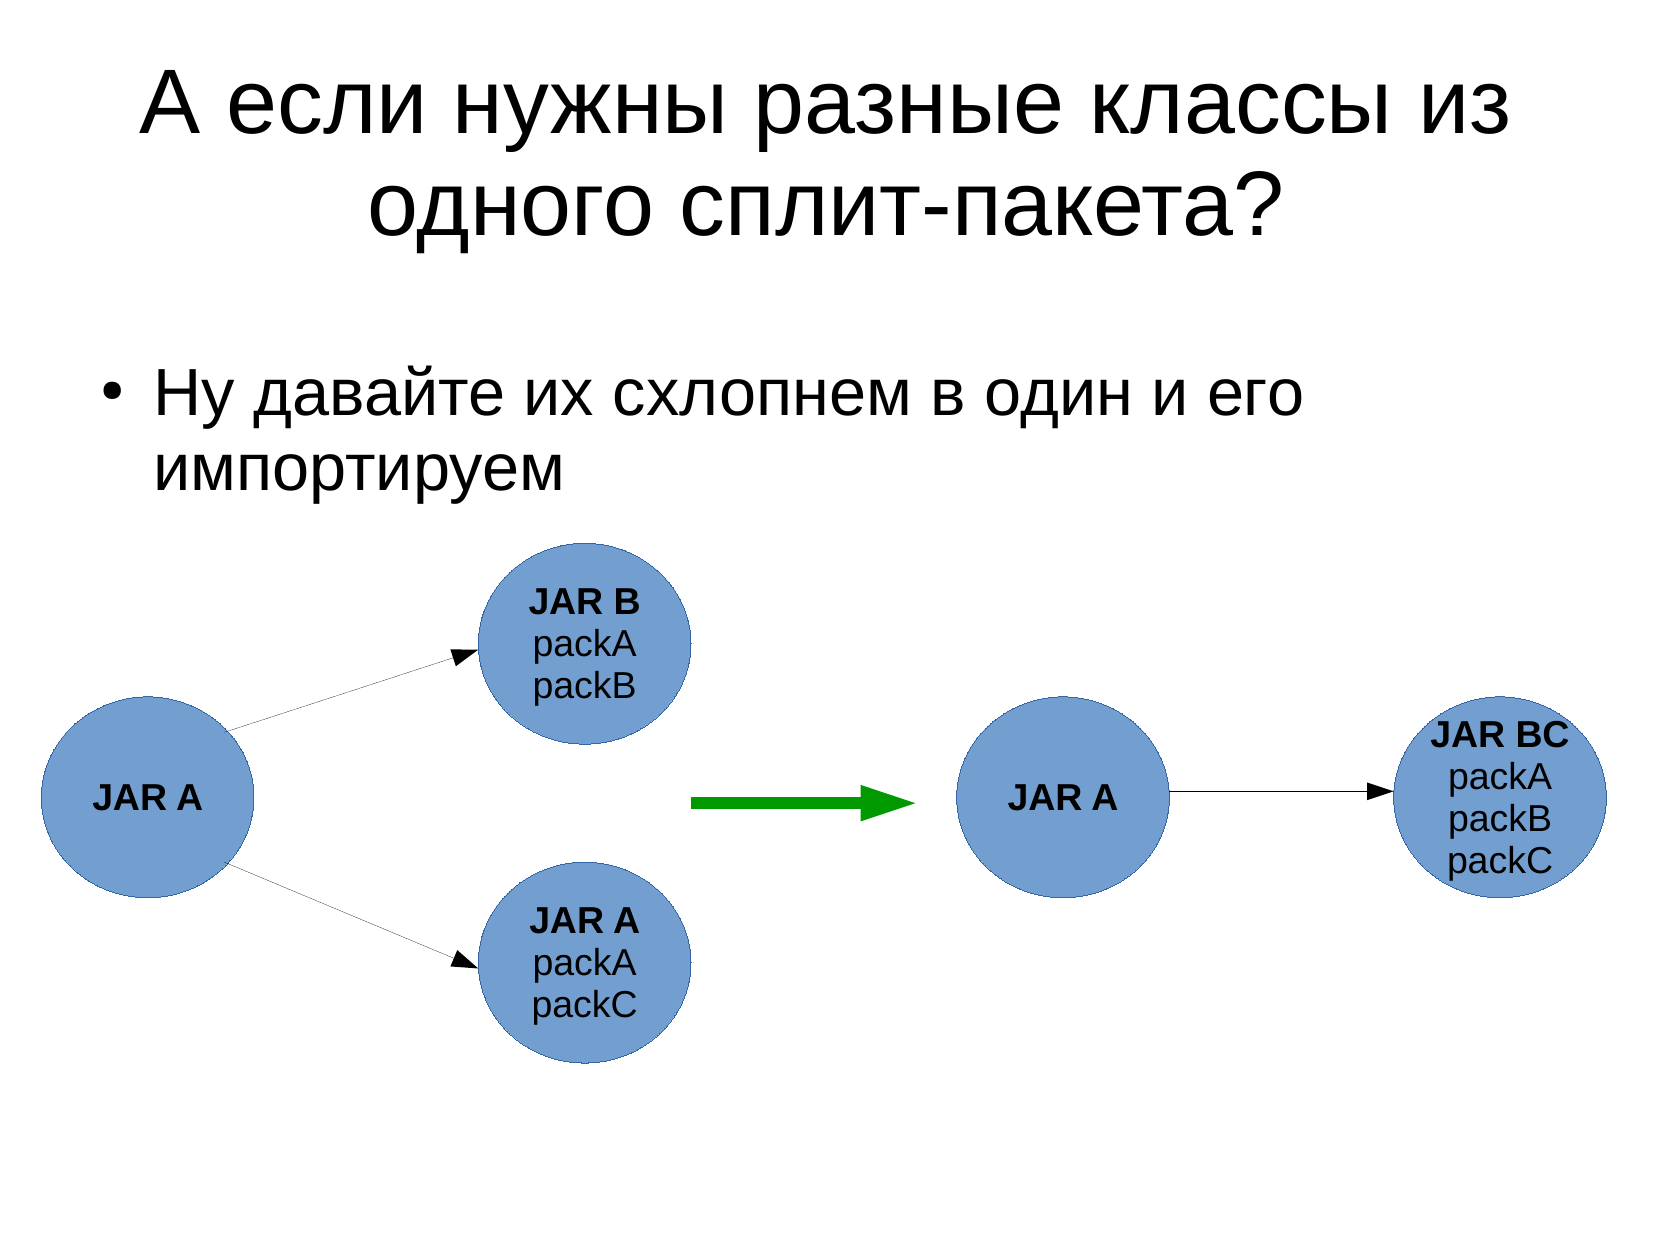

# А если нужны разные классы из одного сплит-пакета?
Ну давайте их схлопнем в один и его импортируем
JAR B
packA
packB
JAR A
JAR A
JAR BC
packA
packB
packC
JAR A
packA
packC